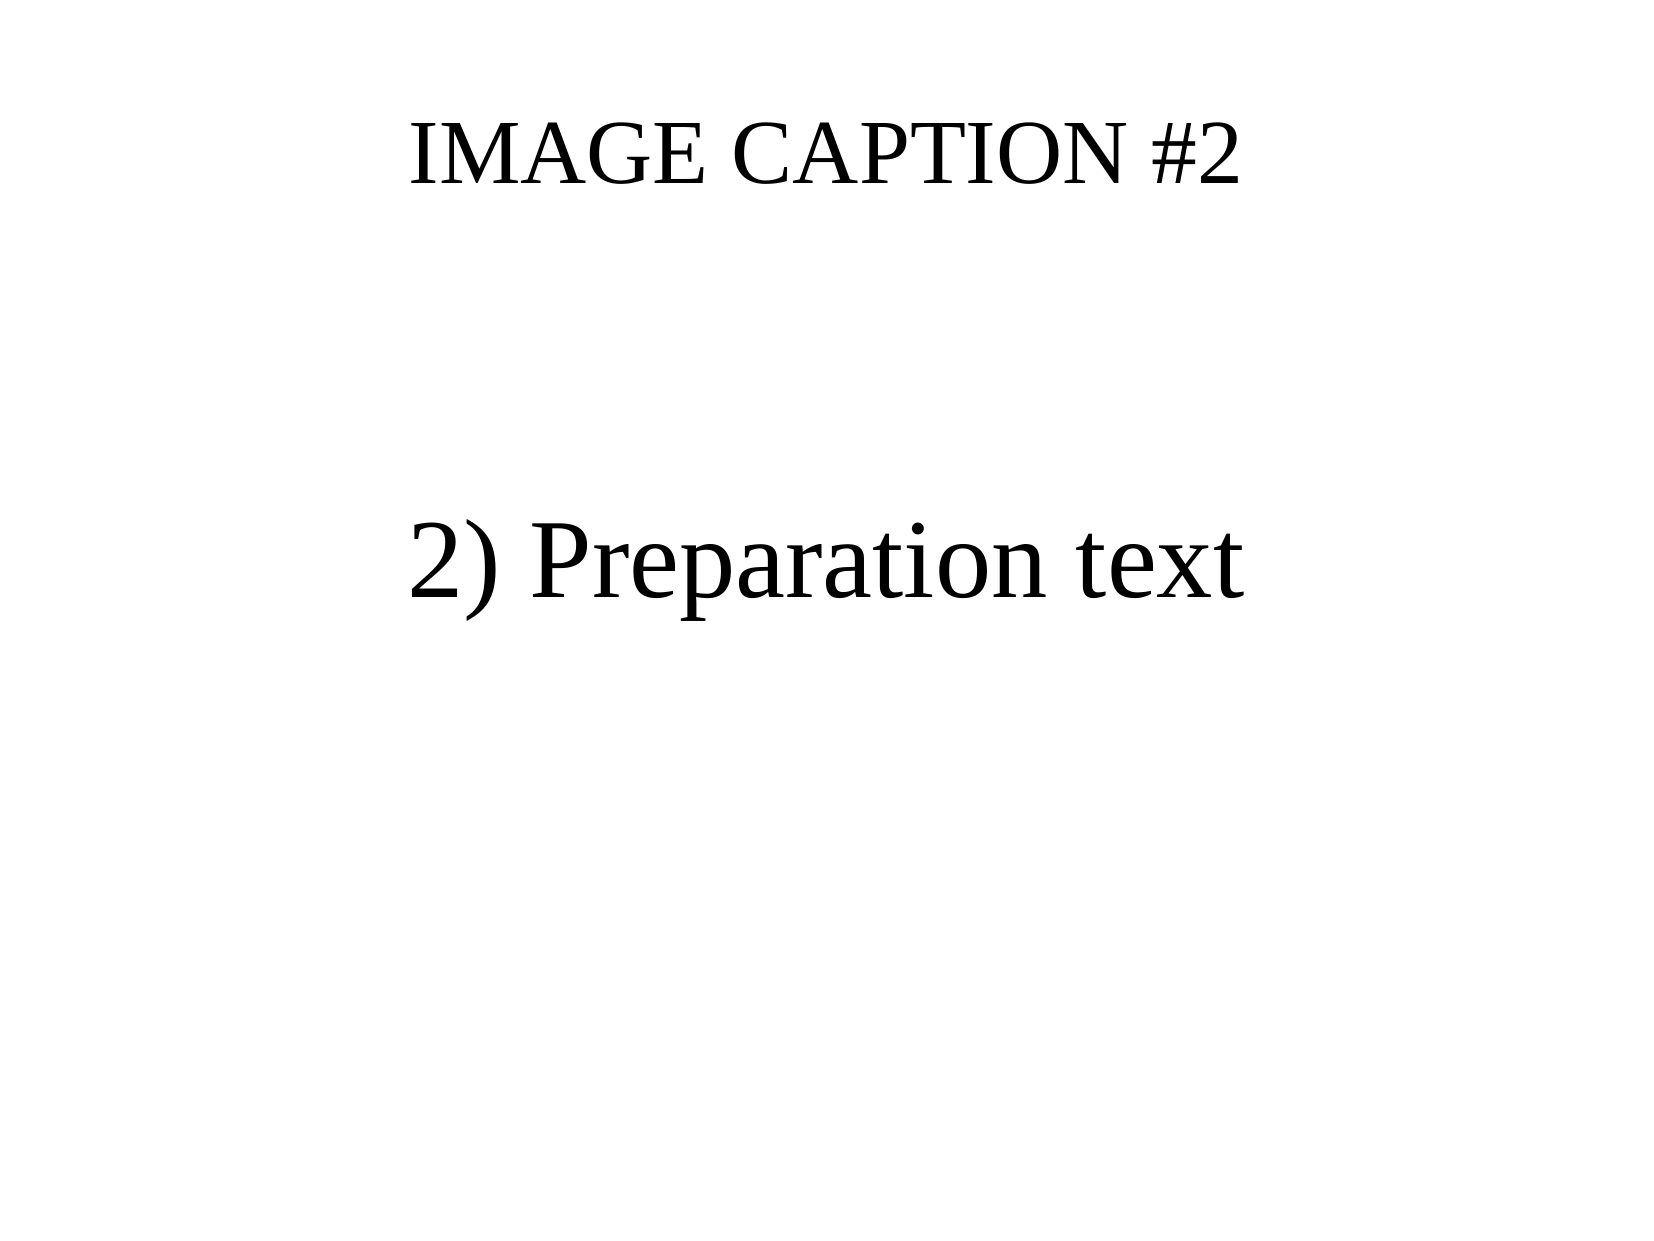

# IMAGE CAPTION #2
 2) Preparation text